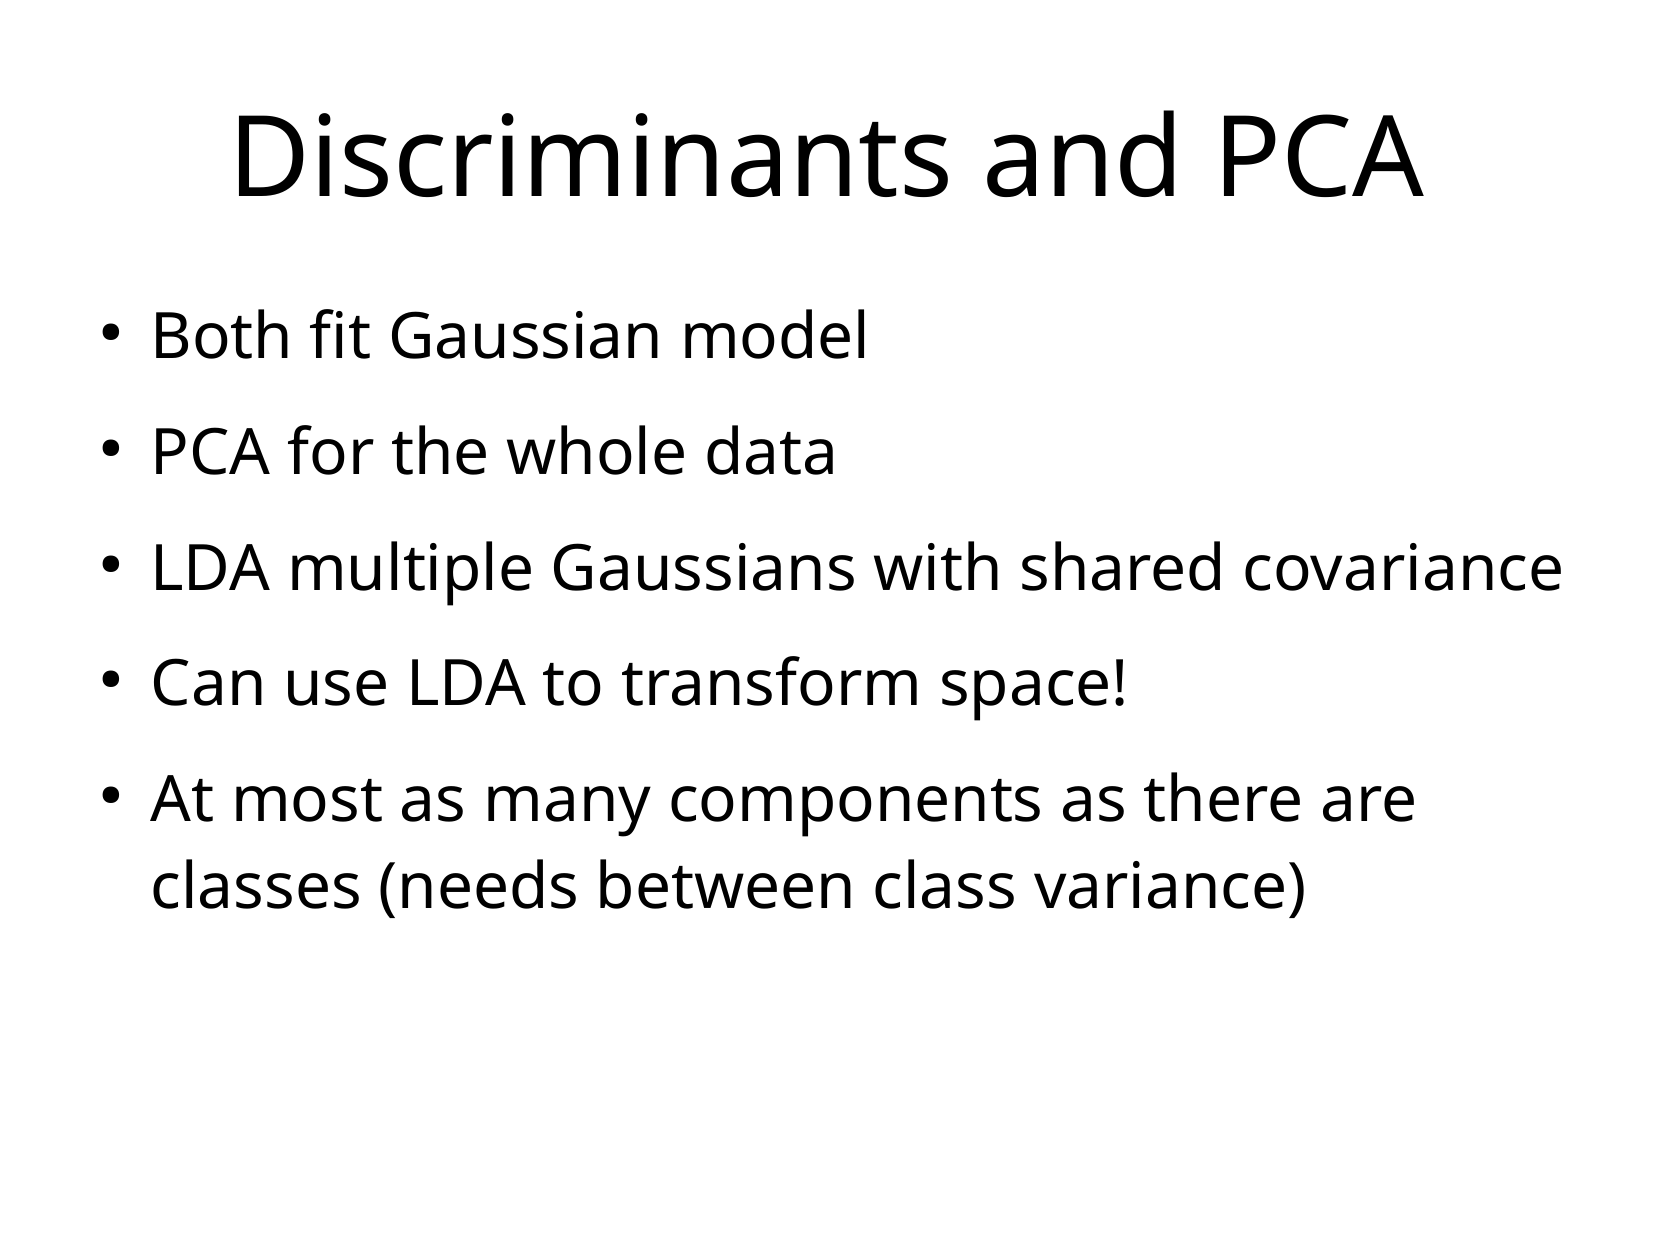

# Discriminants and PCA
Both fit Gaussian model
PCA for the whole data
LDA multiple Gaussians with shared covariance
Can use LDA to transform space!
At most as many components as there are classes (needs between class variance)